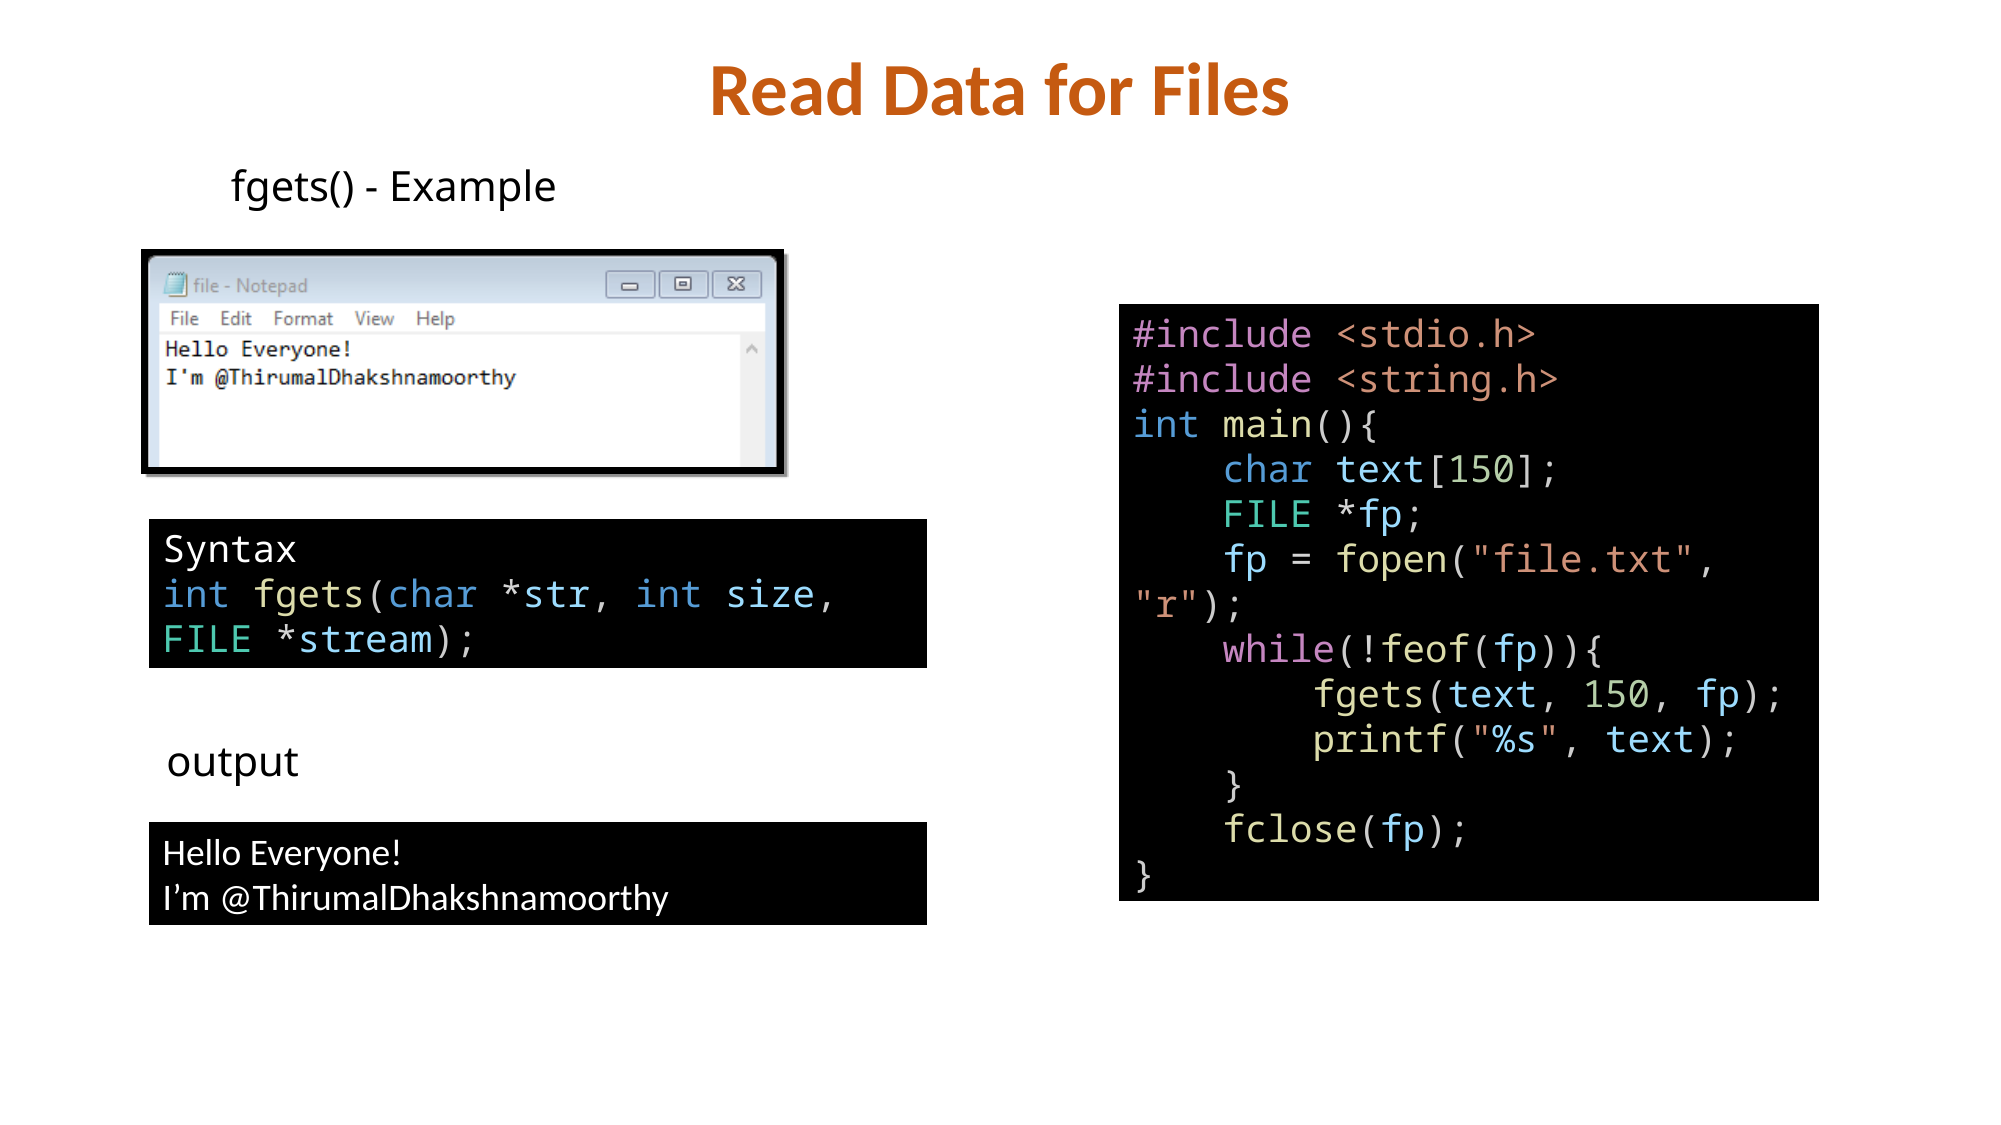

Read Data for Files
fgets() - Example
#include <stdio.h>
#include <string.h>
int main(){
    char text[150];
    FILE *fp;
    fp = fopen("file.txt", "r");
    while(!feof(fp)){
        fgets(text, 150, fp);
        printf("%s", text);
    }
    fclose(fp);
}
Syntax
int fgets(char *str, int size, FILE *stream);
output
Hello Everyone!
I’m @ThirumalDhakshnamoorthy